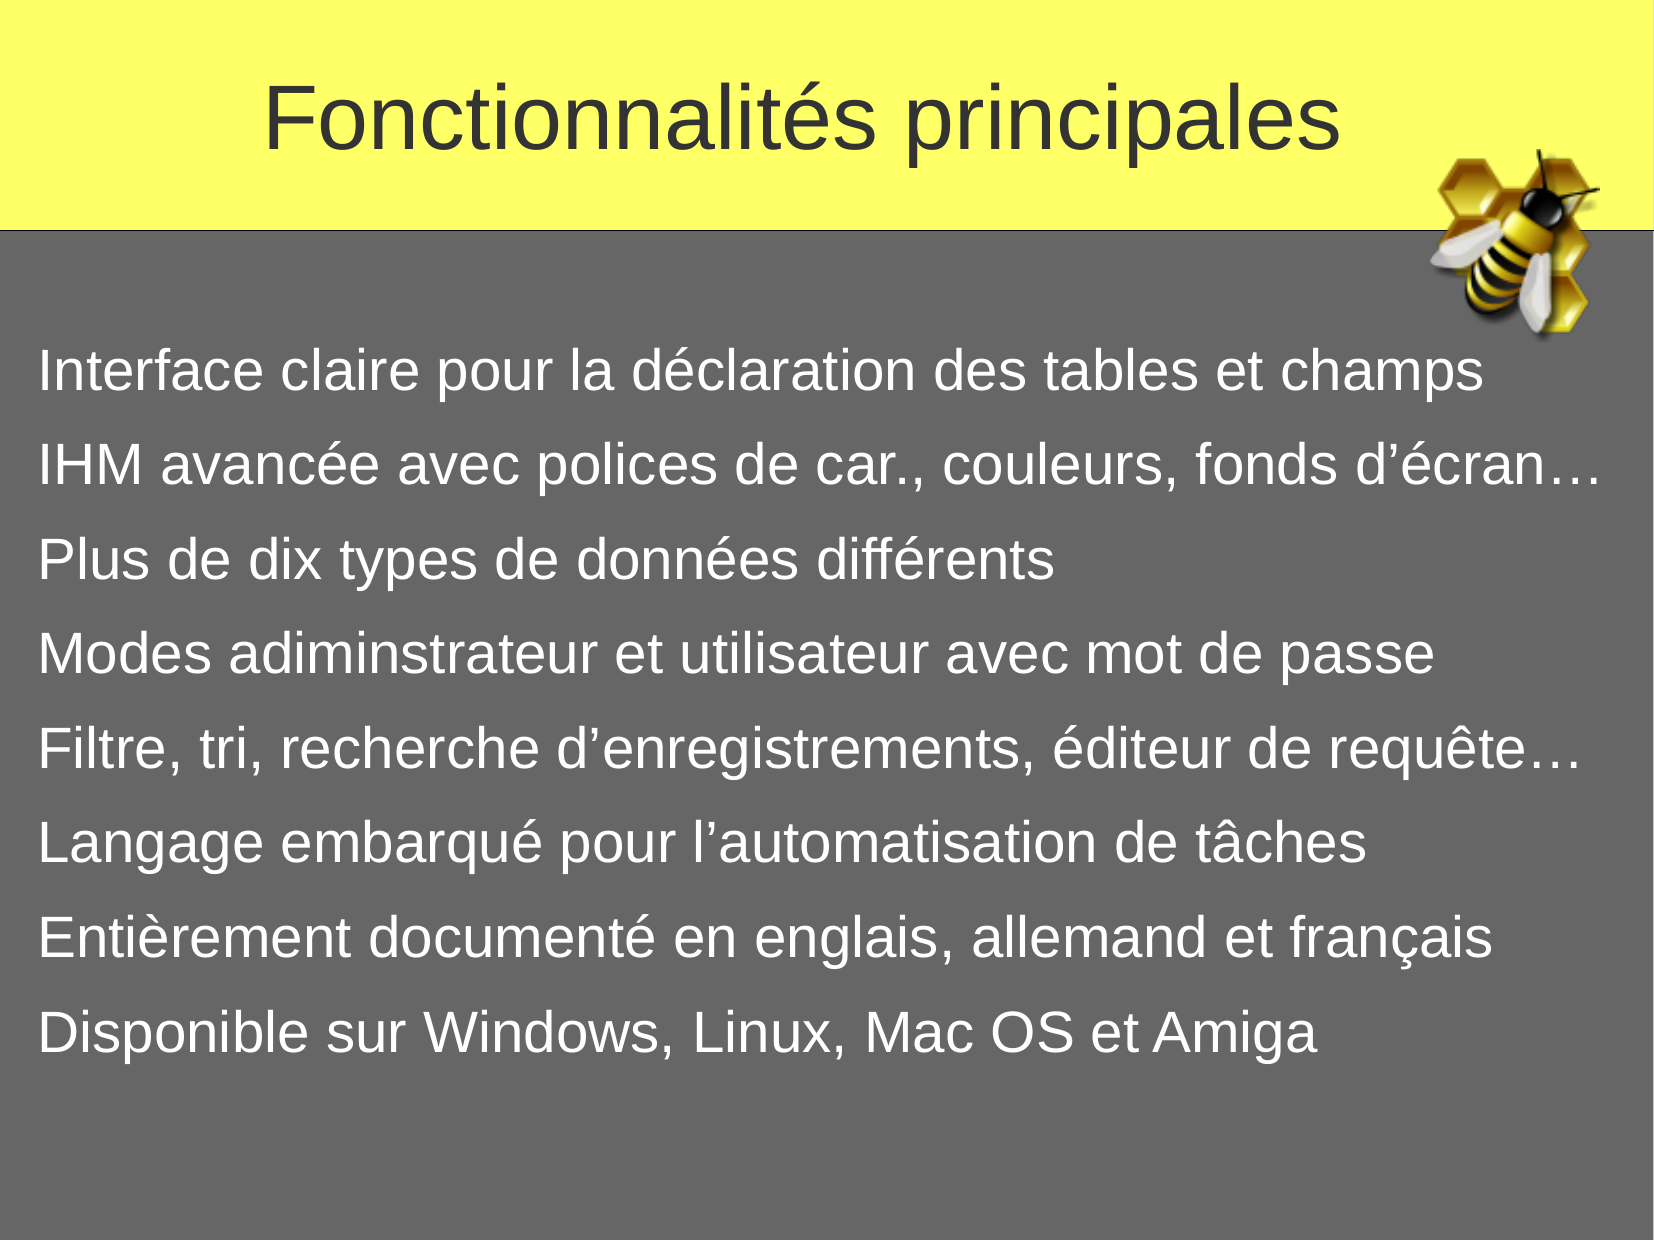

# Fonctionnalités principales
Interface claire pour la déclaration des tables et champs
IHM avancée avec polices de car., couleurs, fonds d’écran…
Plus de dix types de données différents
Modes adiminstrateur et utilisateur avec mot de passe
Filtre, tri, recherche d’enregistrements, éditeur de requête…
Langage embarqué pour l’automatisation de tâches
Entièrement documenté en englais, allemand et français
Disponible sur Windows, Linux, Mac OS et Amiga